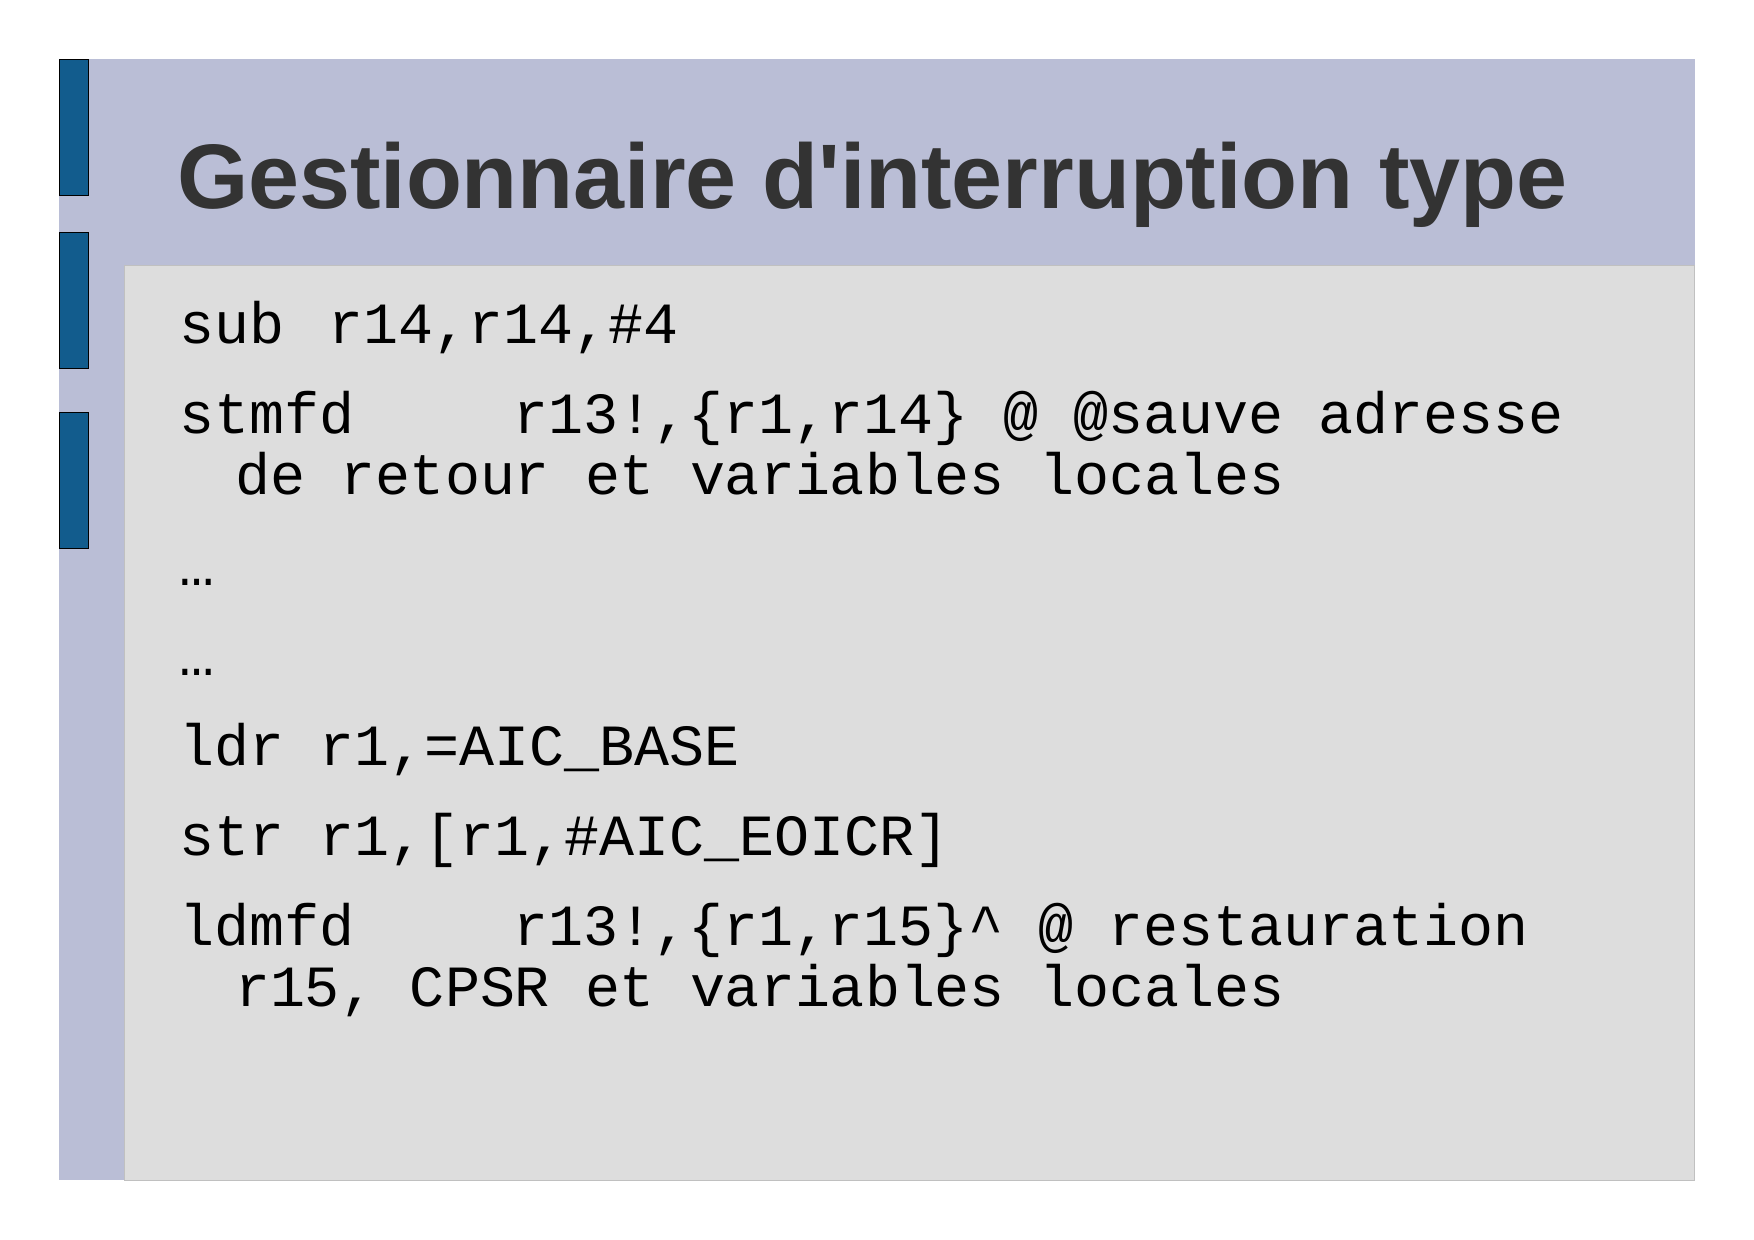

# Gestionnaire d'interruption type
sub 	r14,r14,#4
stmfd	 r13!,{r1,r14} @ @sauve adresse de retour et variables locales
…
…
ldr r1,=AIC_BASE
str r1,[r1,#AIC_EOICR]
ldmfd	 r13!,{r1,r15}^ @ restauration r15, CPSR et variables locales